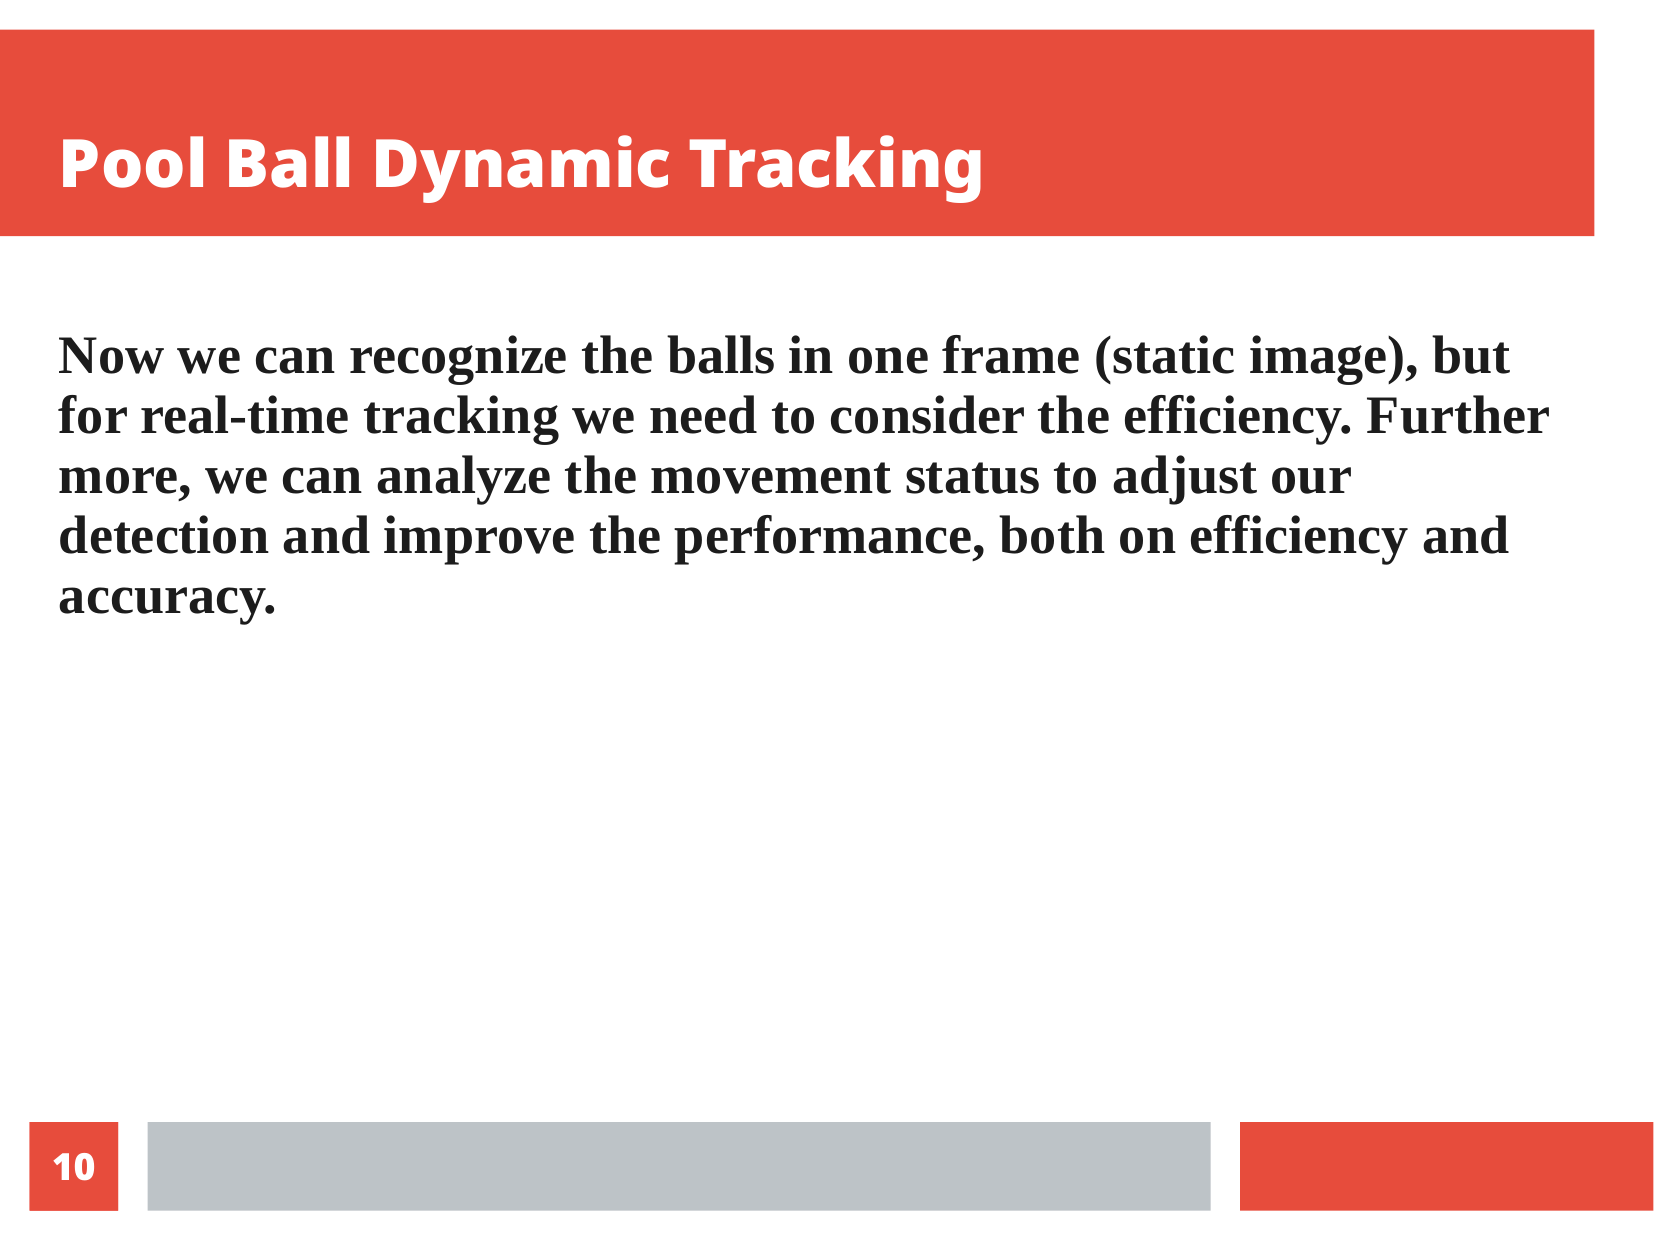

# Pool Ball Dynamic Tracking
Now we can recognize the balls in one frame (static image), but for real-time tracking we need to consider the efficiency. Further more, we can analyze the movement status to adjust our detection and improve the performance, both on efficiency and accuracy.
10